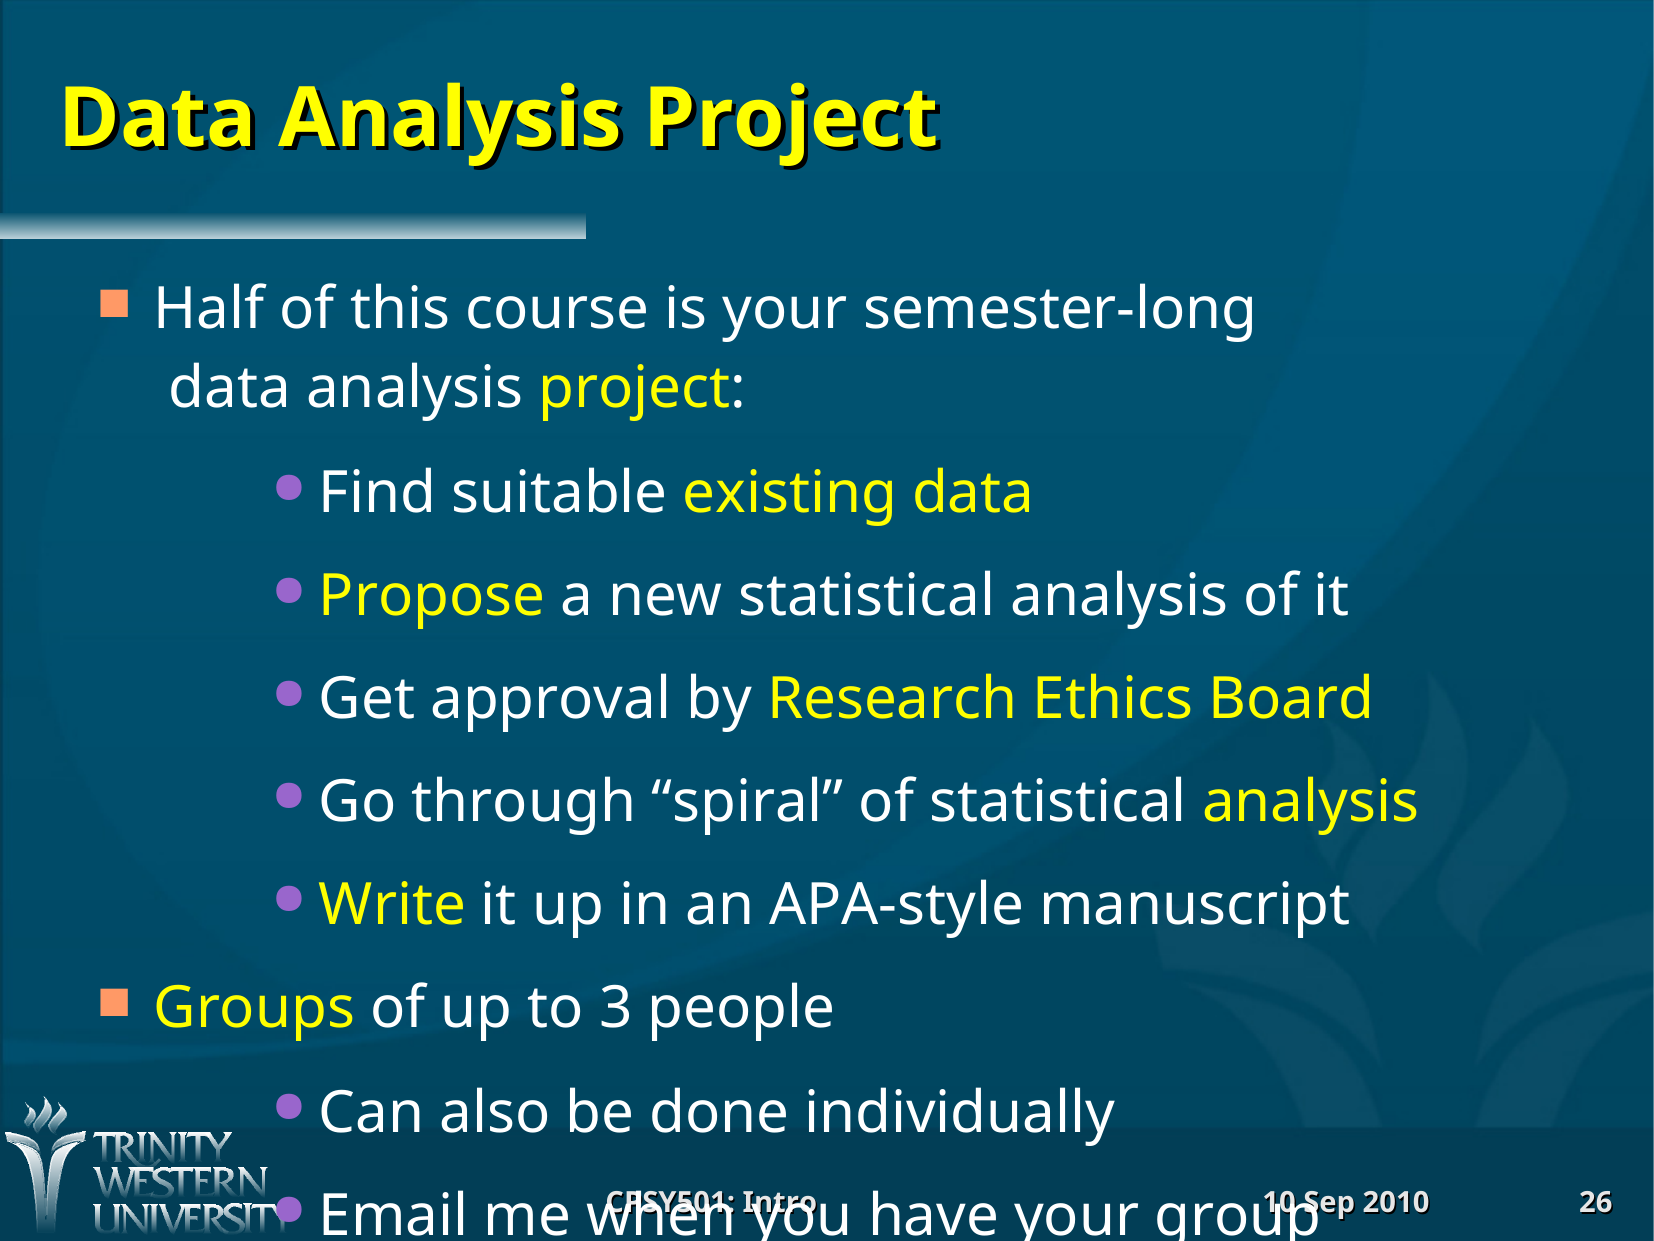

# Data Analysis Project
Half of this course is your semester-long
 data analysis project:
Find suitable existing data
Propose a new statistical analysis of it
Get approval by Research Ethics Board
Go through “spiral” of statistical analysis
Write it up in an APA-style manuscript
Groups of up to 3 people
Can also be done individually
Email me when you have your group
CPSY501: Intro
10 Sep 2010
26